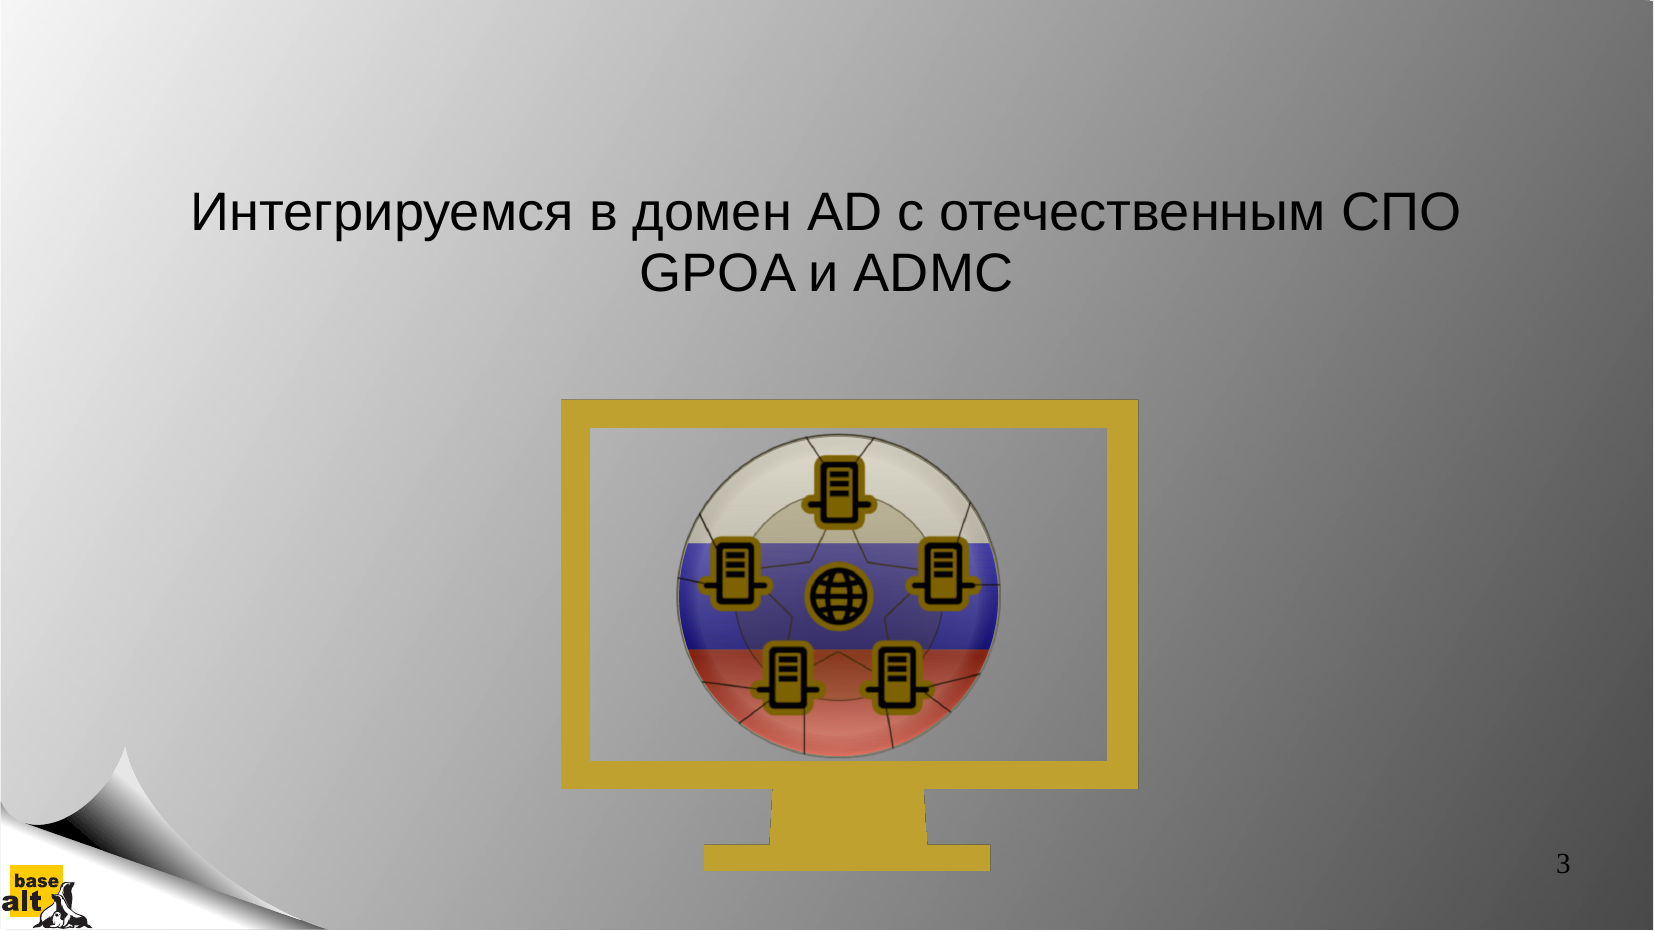

# Интегрируемся в домен AD с отечественным СПО
GPOA и ADMC
3